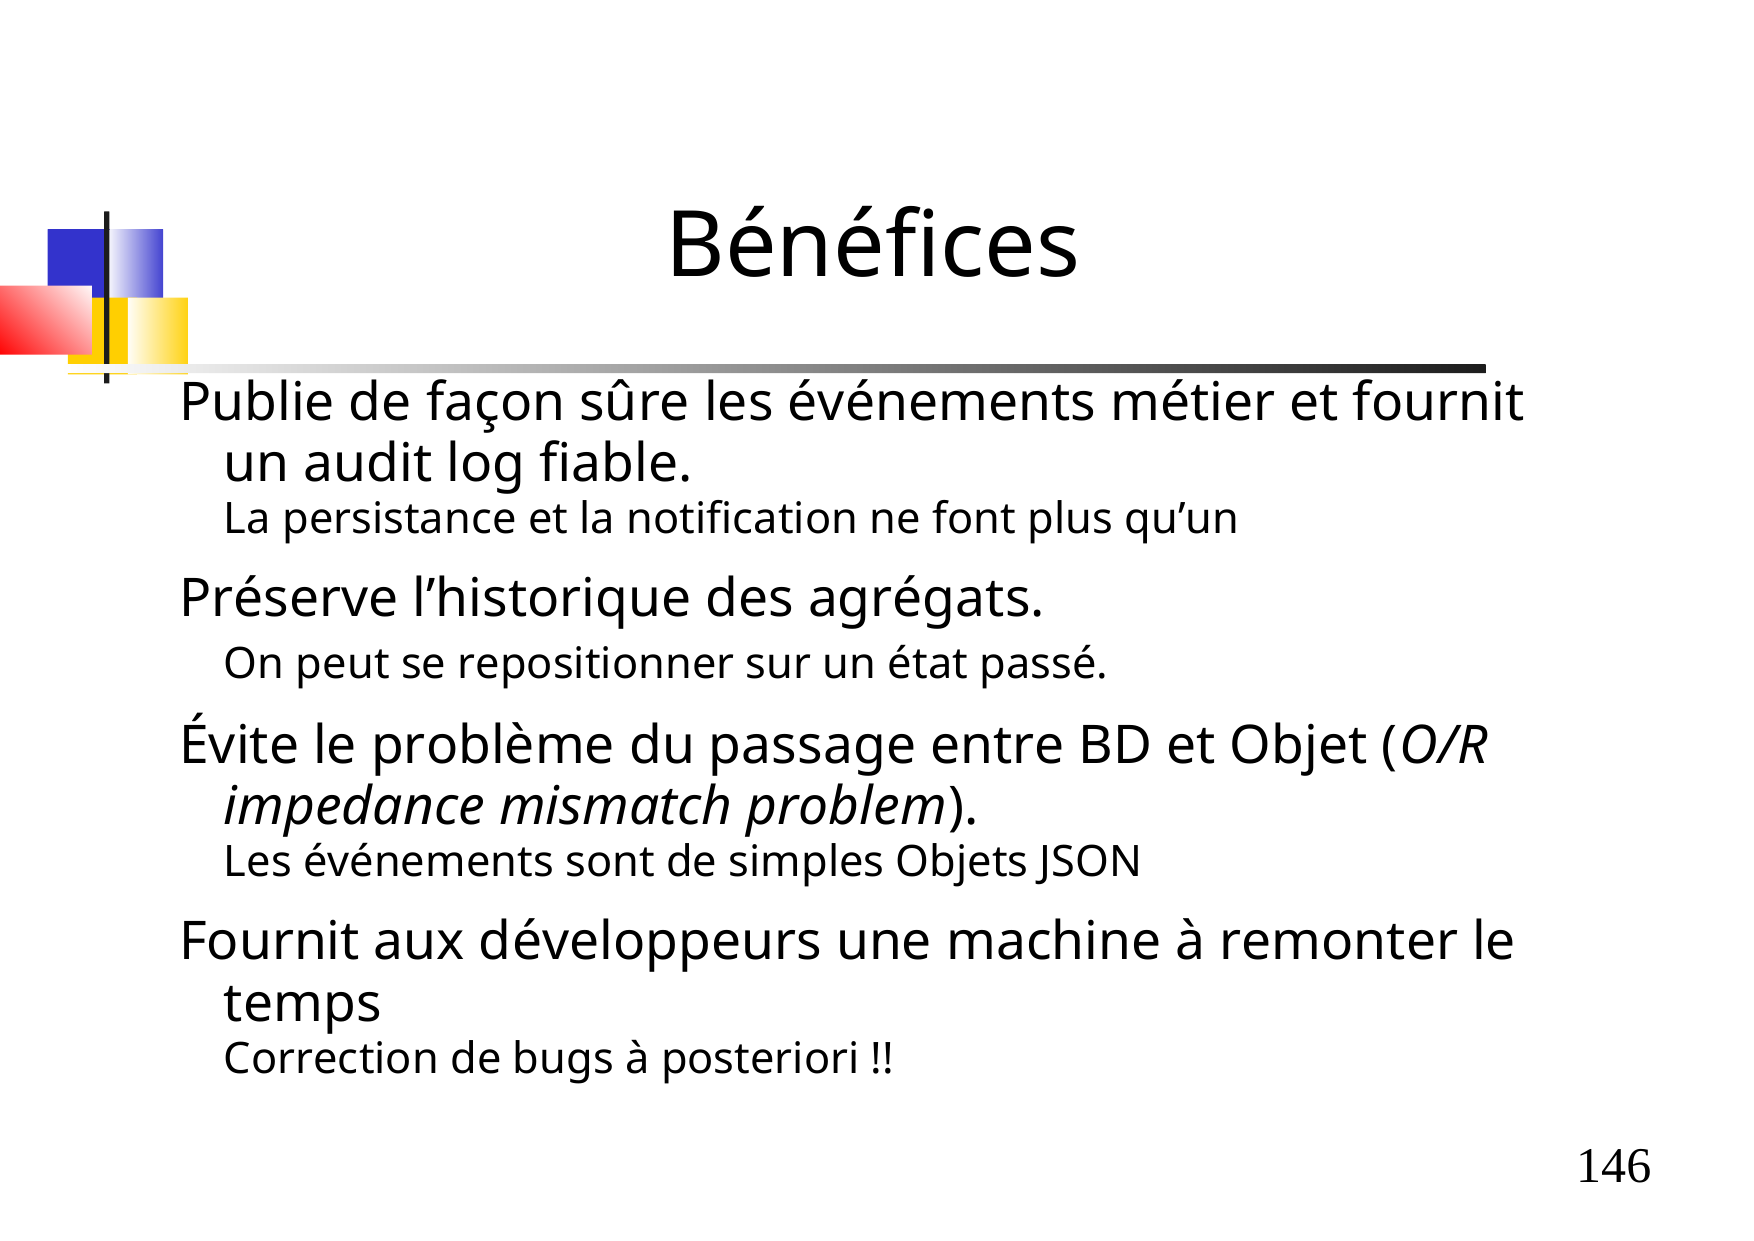

# Bénéfices
Publie de façon sûre les événements métier et fournit un audit log fiable.
La persistance et la notification ne font plus qu’un
Préserve l’historique des agrégats.
On peut se repositionner sur un état passé.
Évite le problème du passage entre BD et Objet (O/R impedance mismatch problem).
Les événements sont de simples Objets JSON
Fournit aux développeurs une machine à remonter le temps
Correction de bugs à posteriori !!